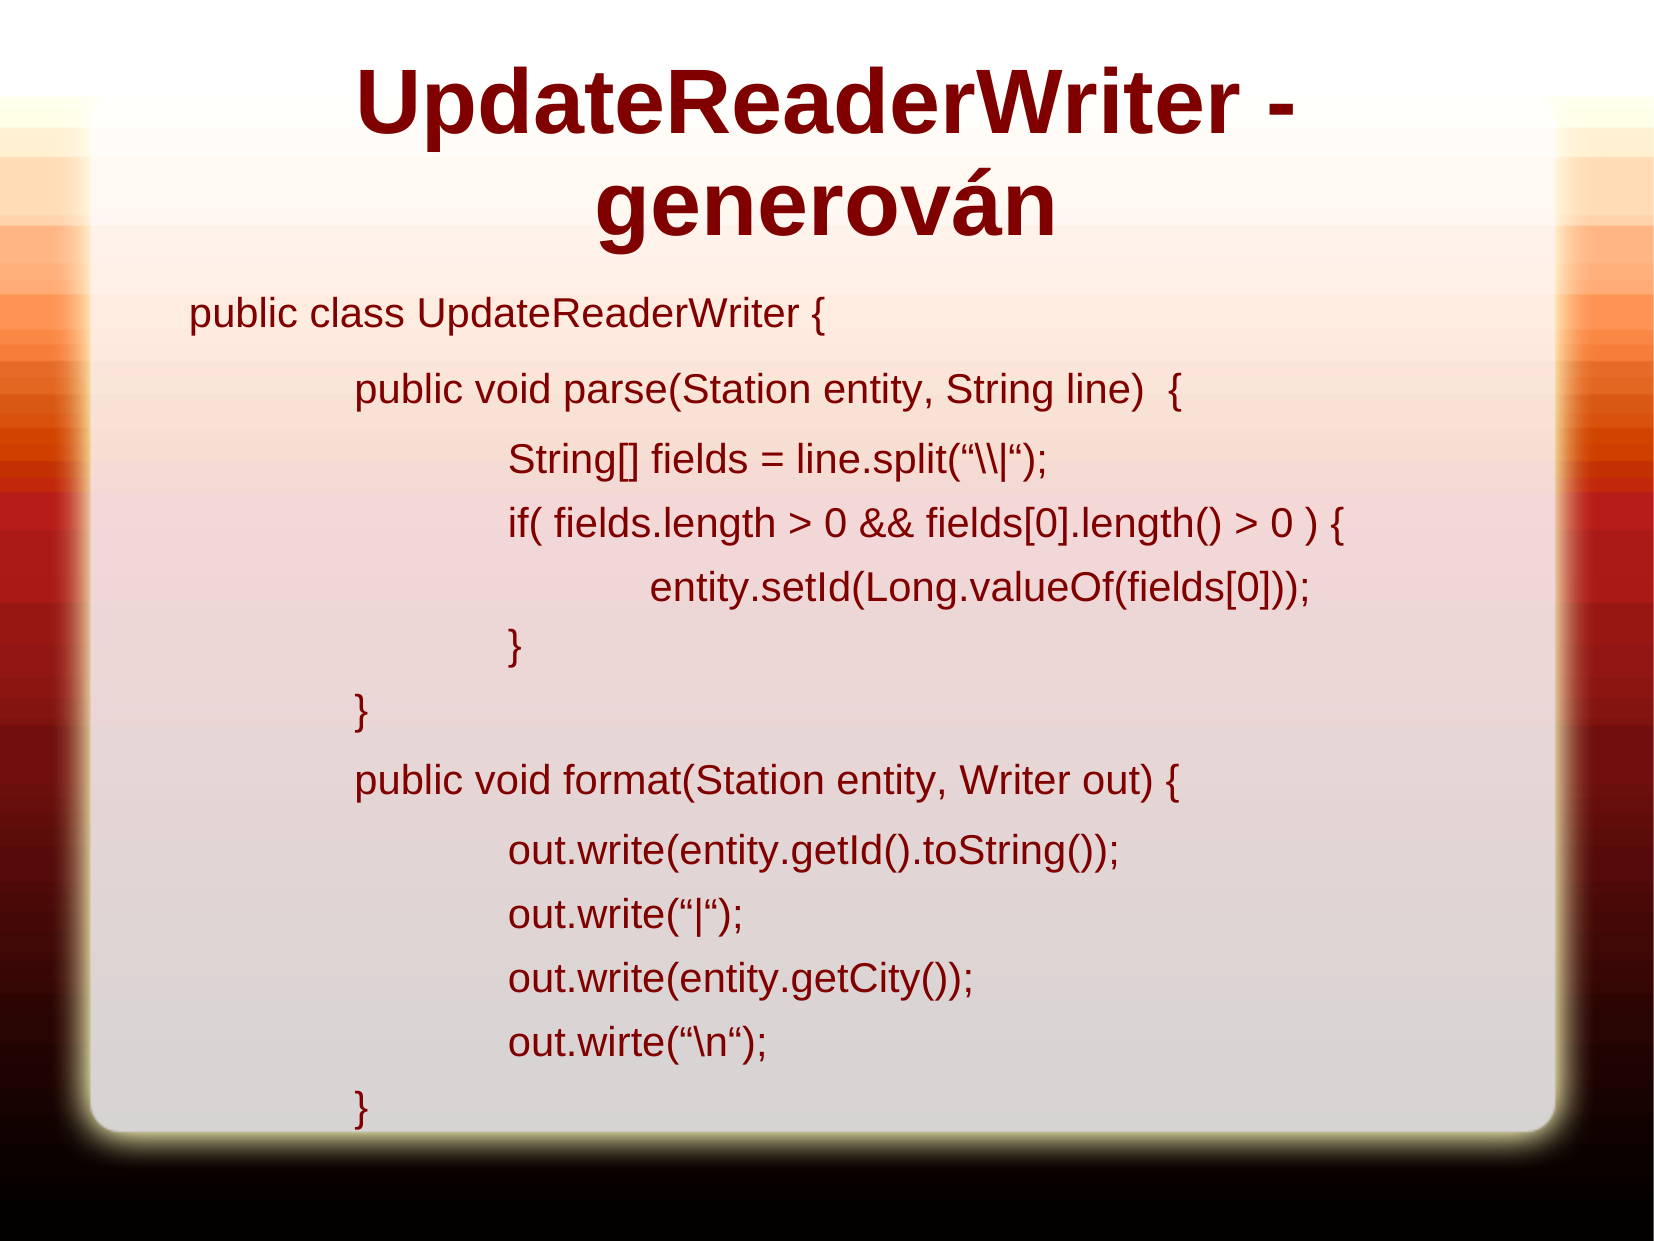

# UpdateReaderWriter - generován
public class UpdateReaderWriter {
public void parse(Station entity, String line) {
String[] fields = line.split(“\\|“);
if( fields.length > 0 && fields[0].length() > 0 ) {
entity.setId(Long.valueOf(fields[0]));
}
}
public void format(Station entity, Writer out) {
out.write(entity.getId().toString());
out.write(“|“);
out.write(entity.getCity());
out.wirte(“\n“);
}